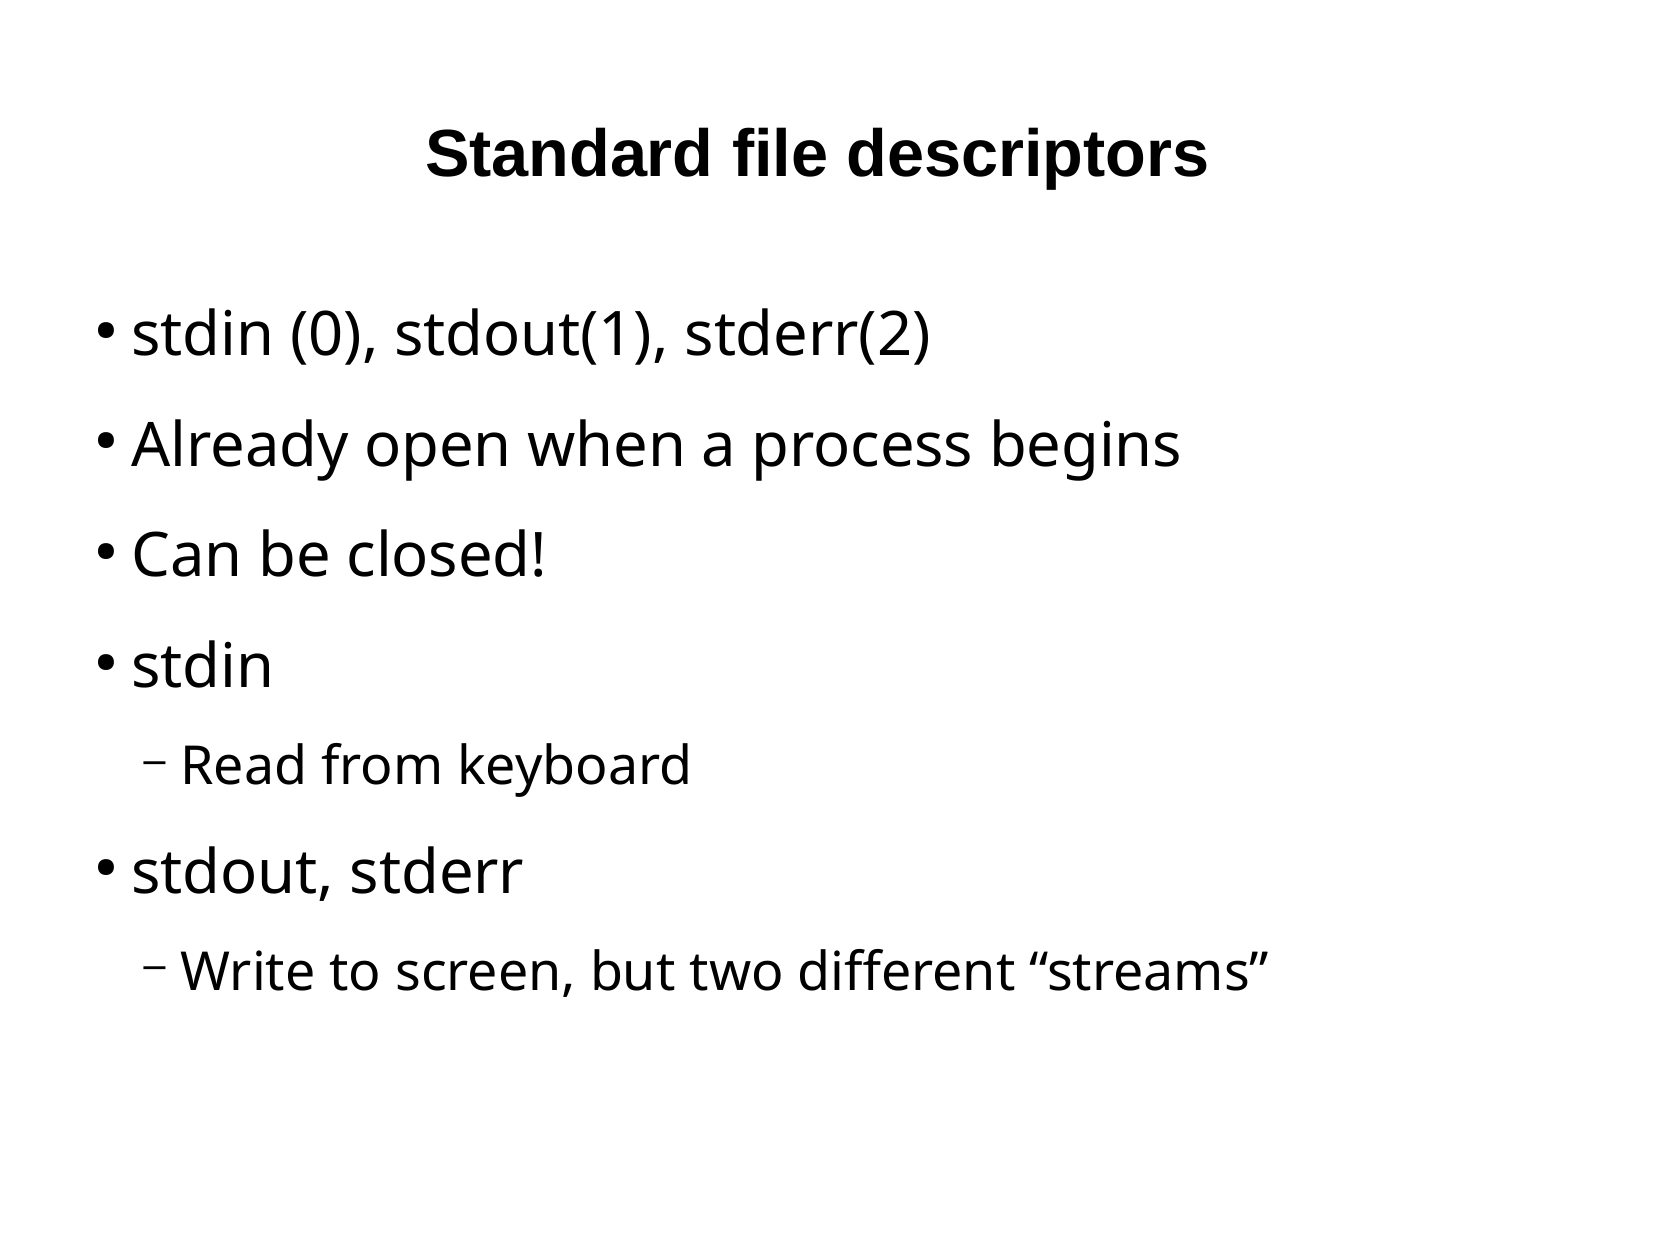

# Standard file descriptors
stdin (0), stdout(1), stderr(2)
Already open when a process begins
Can be closed!
stdin
Read from keyboard
stdout, stderr
Write to screen, but two different “streams”